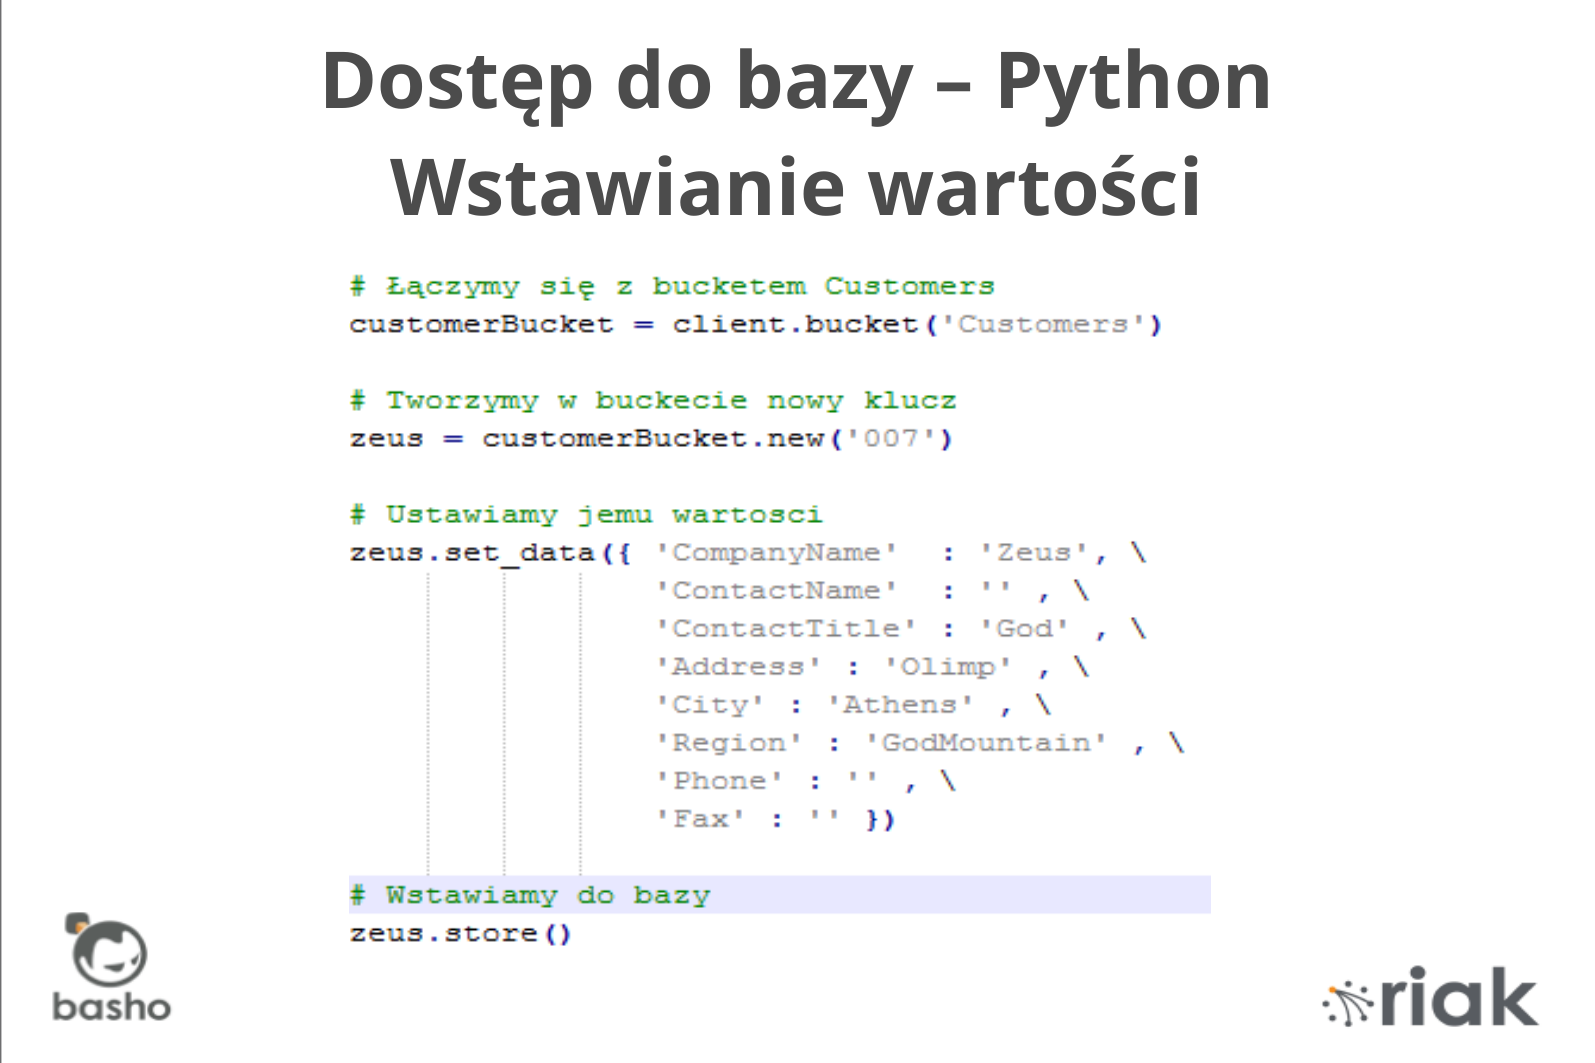

# Dostęp do bazy – Python Wstawianie wartości
28